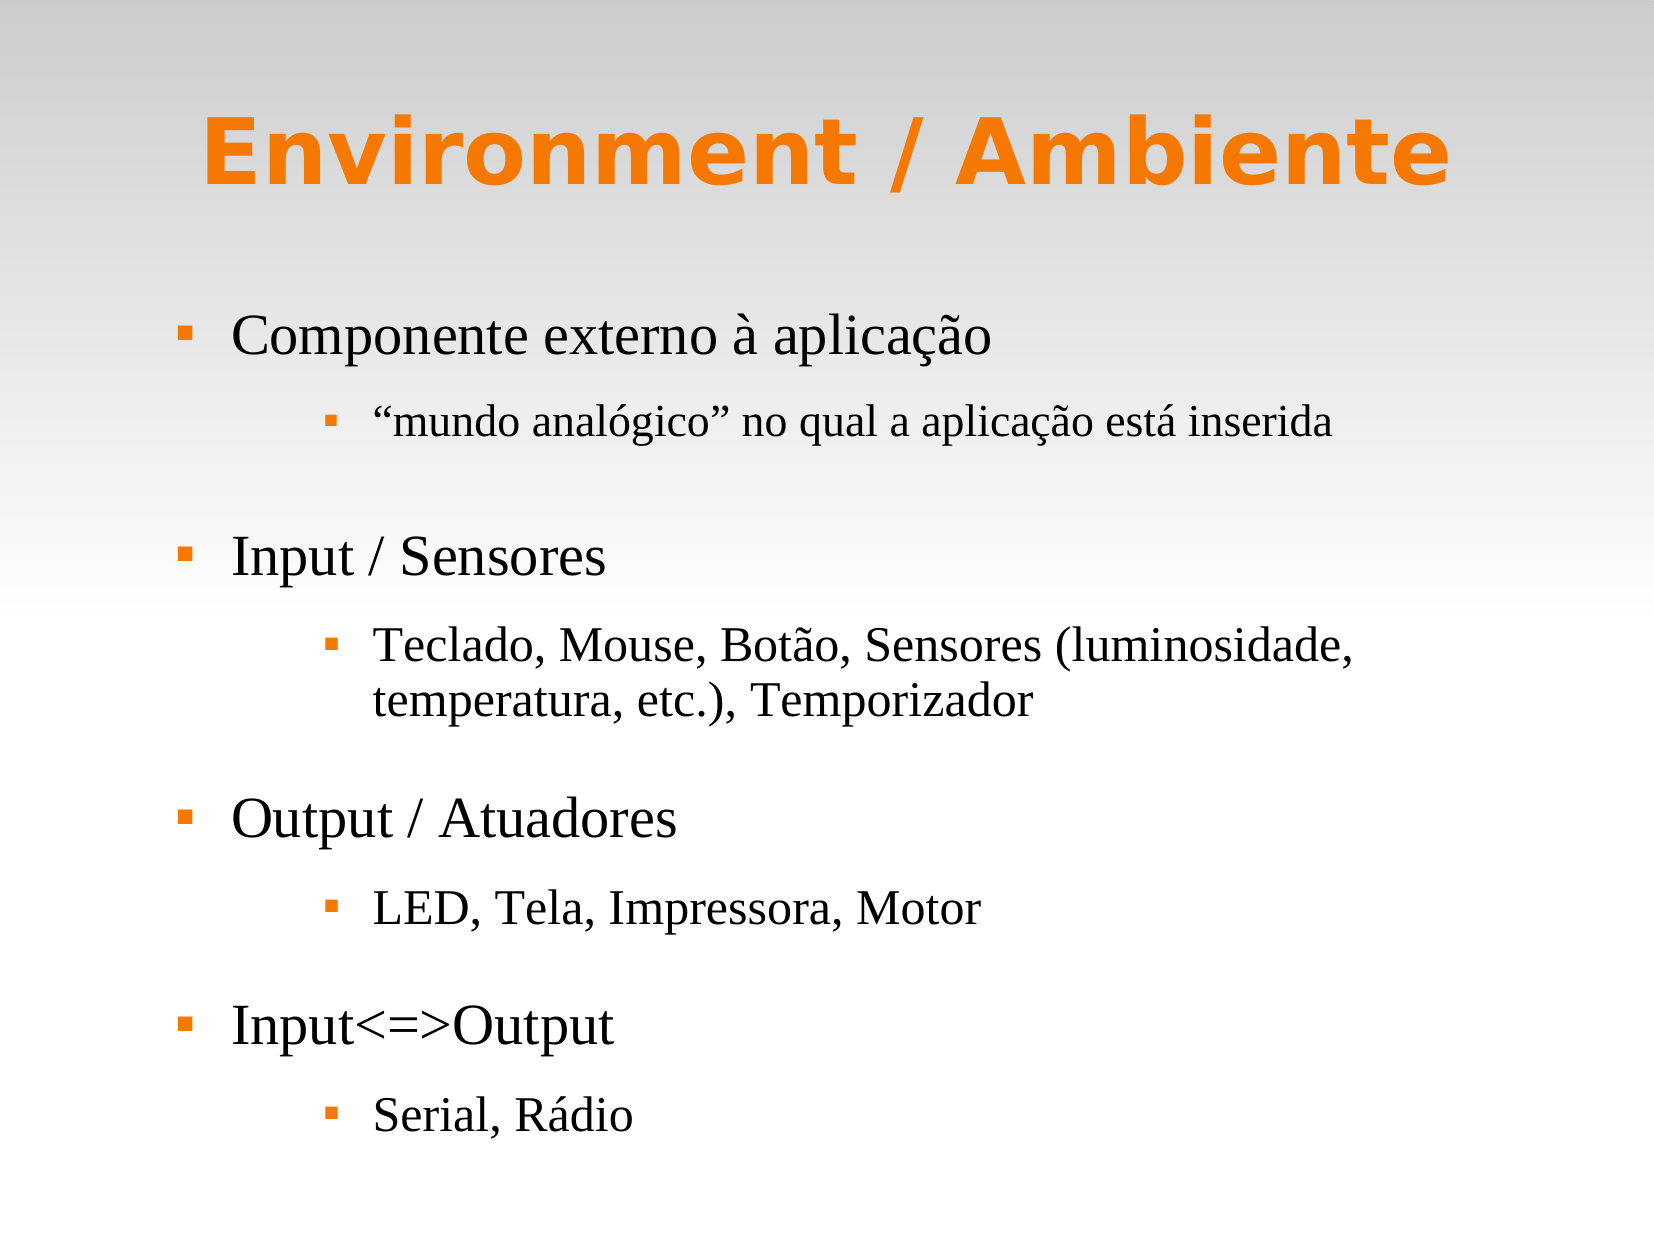

# Environment / Ambiente
Componente externo à aplicação
“mundo analógico” no qual a aplicação está inserida
Input / Sensores
Teclado, Mouse, Botão, Sensores (luminosidade, temperatura, etc.), Temporizador
Output / Atuadores
LED, Tela, Impressora, Motor
Input<=>Output
Serial, Rádio